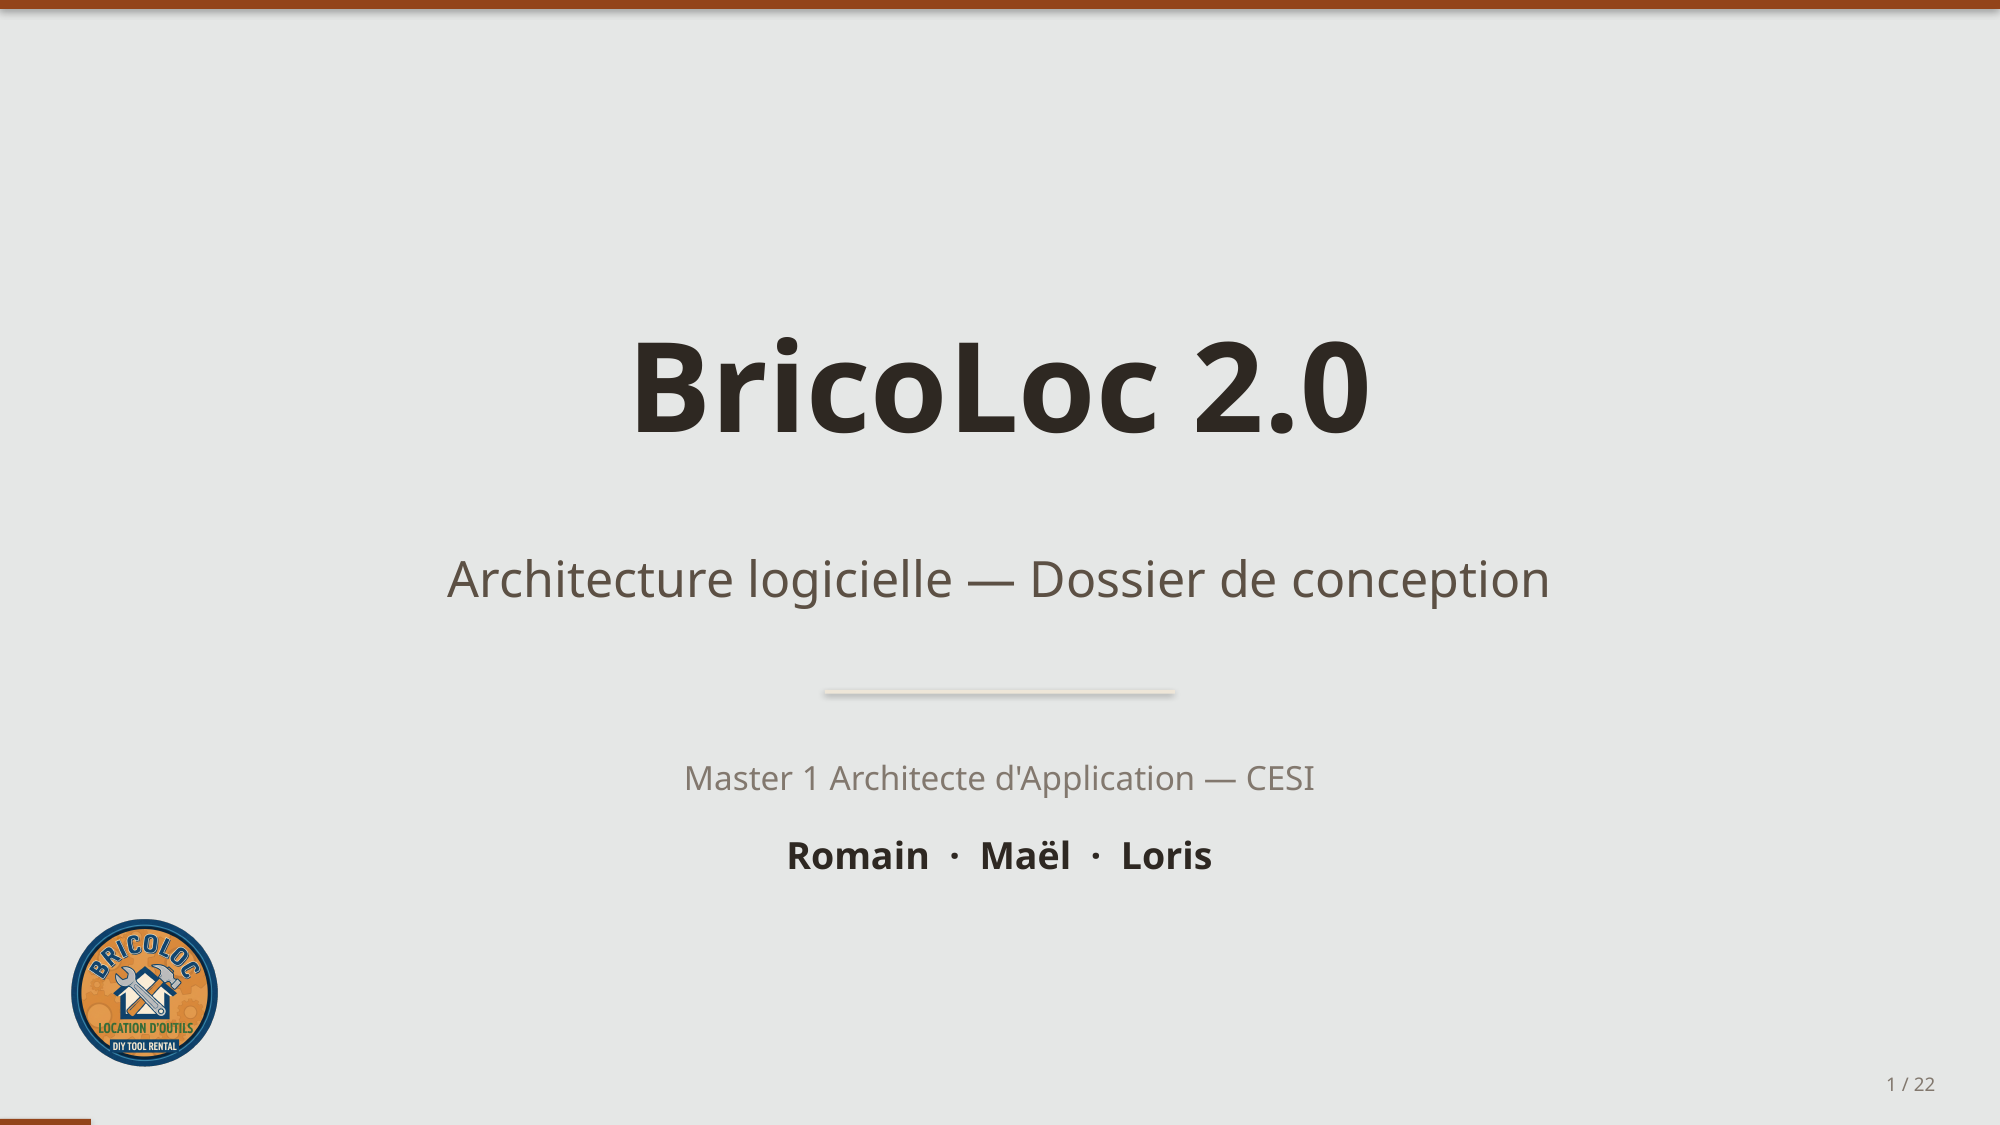

BricoLoc 2.0
Architecture logicielle — Dossier de conception
Master 1 Architecte d'Application — CESI
Romain · Maël · Loris
1 / 22